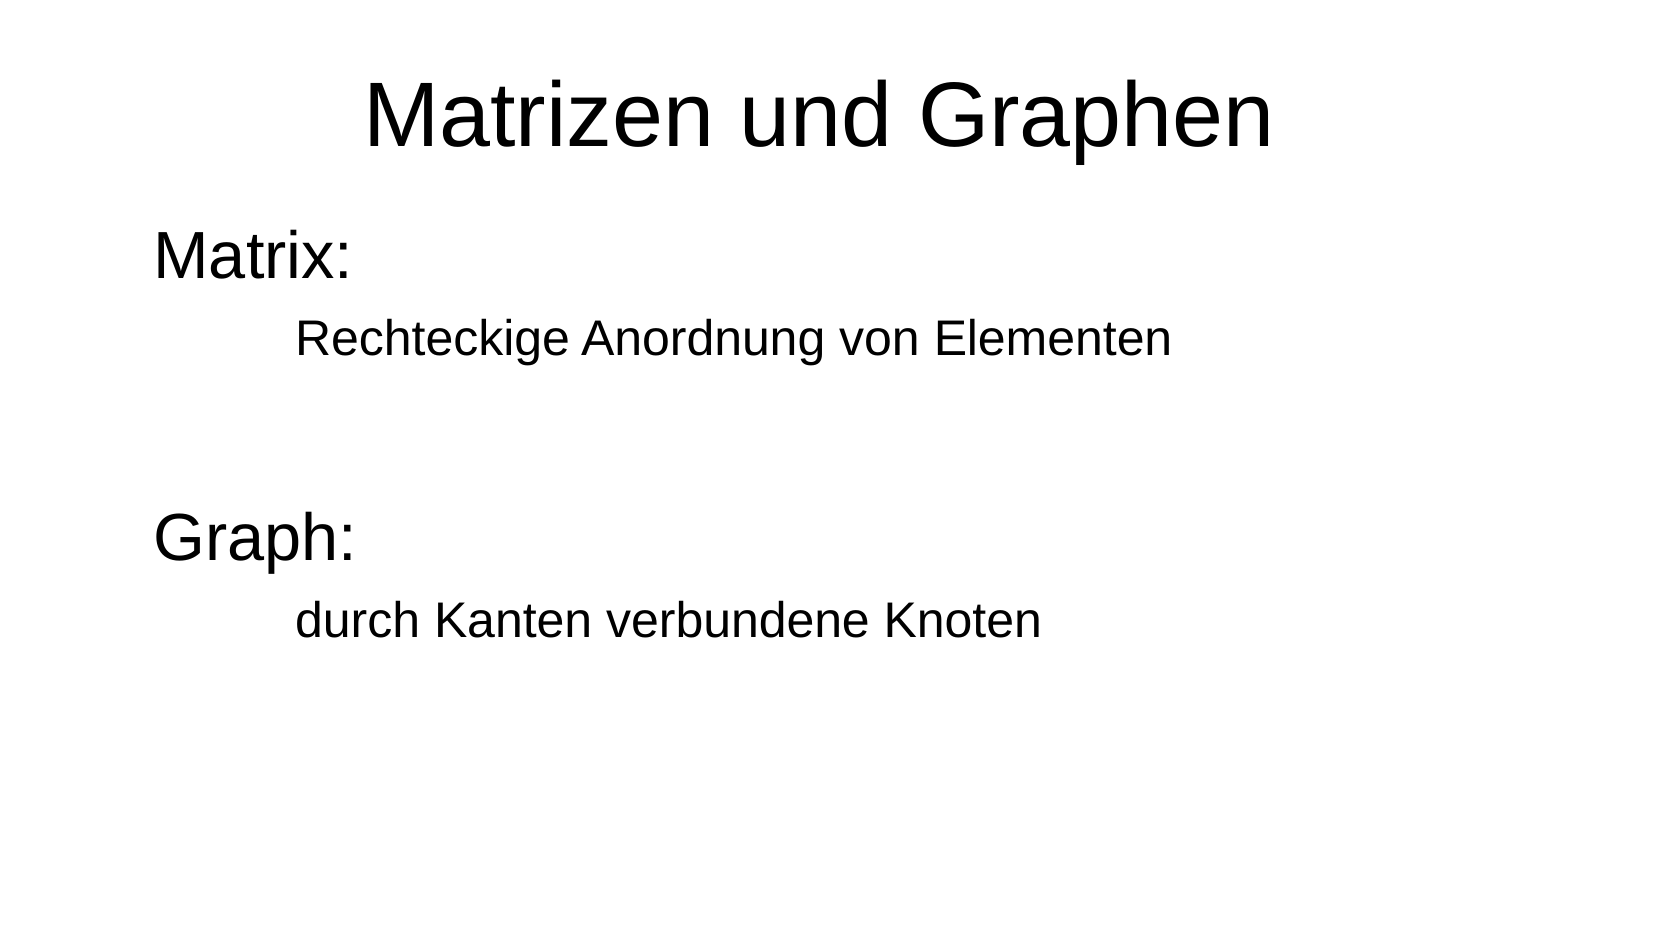

# Matrizen und Graphen
Matrix:
Rechteckige Anordnung von Elementen
Graph:
durch Kanten verbundene Knoten